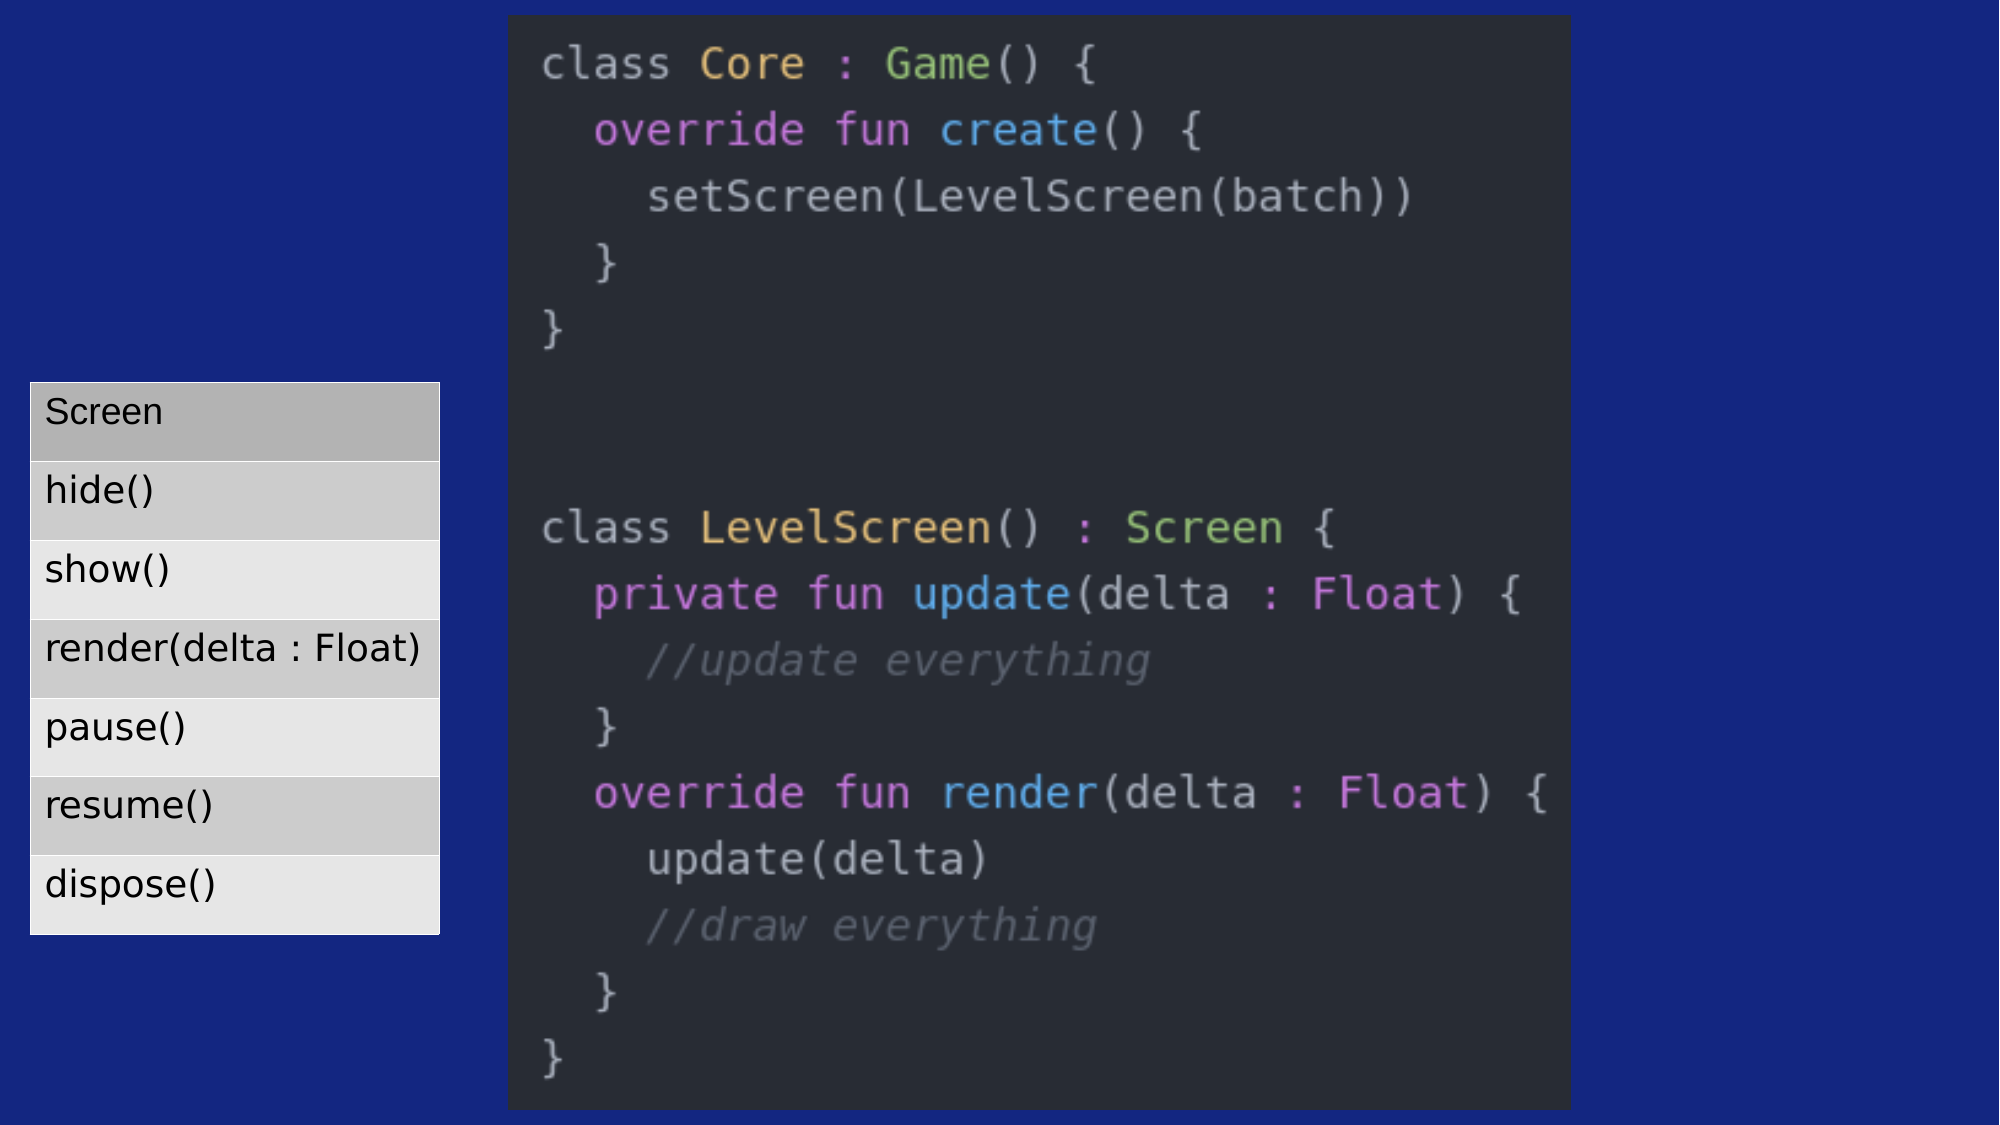

| Screen |
| --- |
| hide() |
| show() |
| render(delta : Float) |
| pause() |
| resume() |
| dispose() |